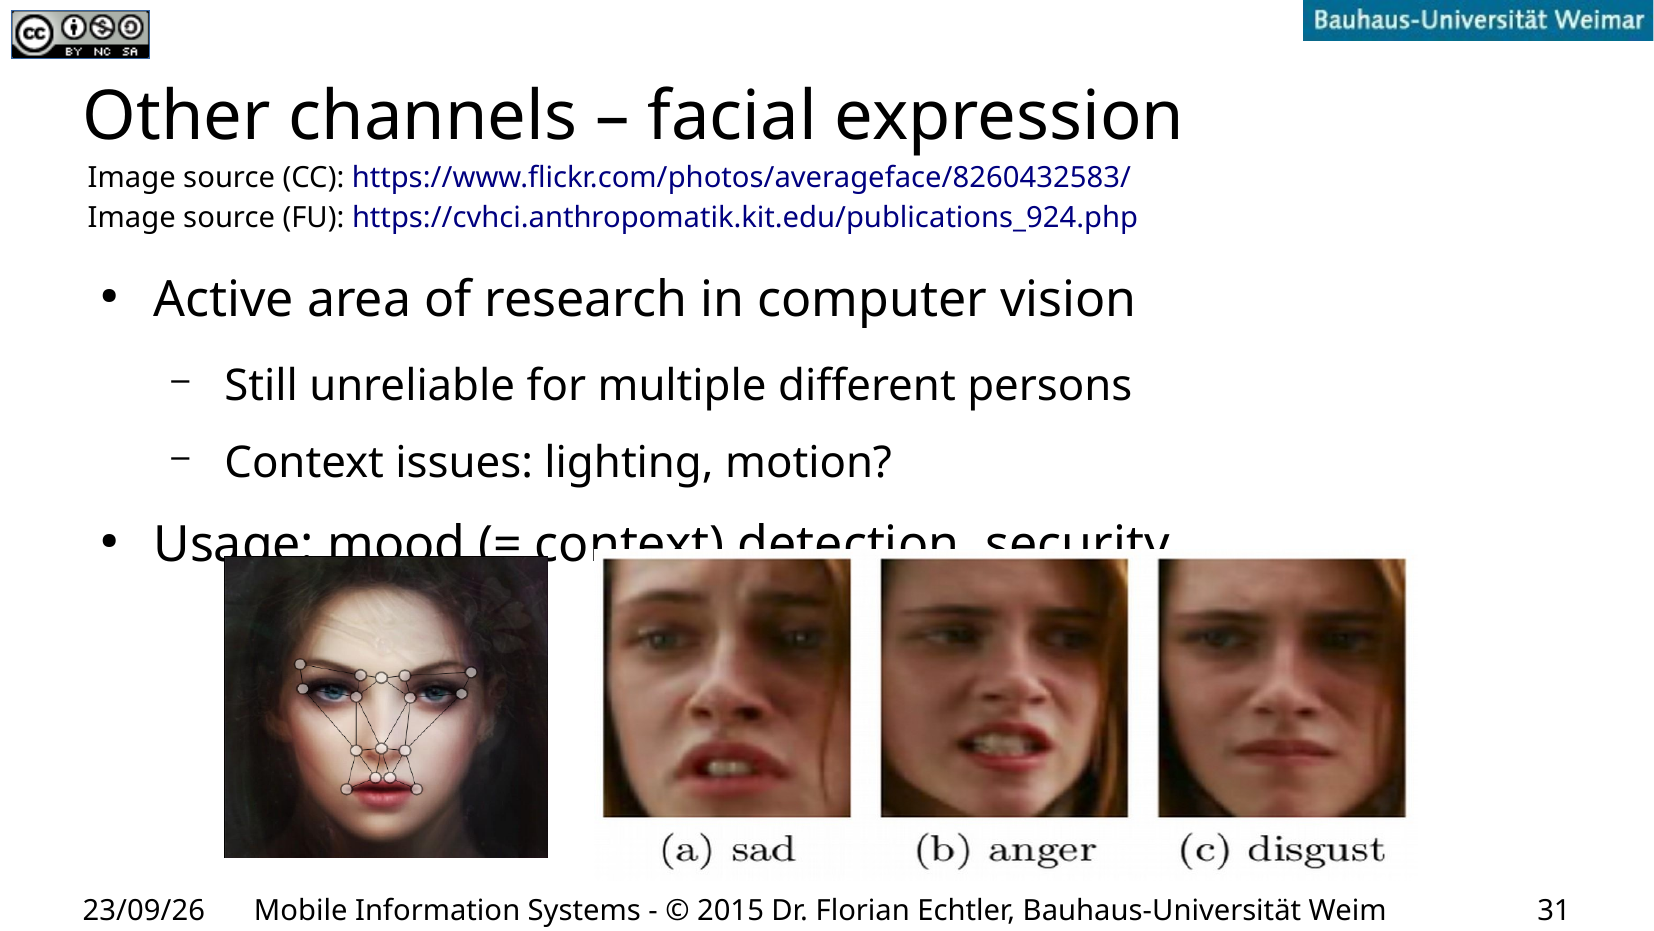

# Other channels – facial expression
Image source (CC): https://www.flickr.com/photos/averageface/8260432583/
Image source (FU): https://cvhci.anthropomatik.kit.edu/publications_924.php
Active area of research in computer vision
Still unreliable for multiple different persons
Context issues: lighting, motion?
Usage: mood (= context) detection, security
Mobile Information Systems - © 2015 Dr. Florian Echtler, Bauhaus-Universität Weimar
31